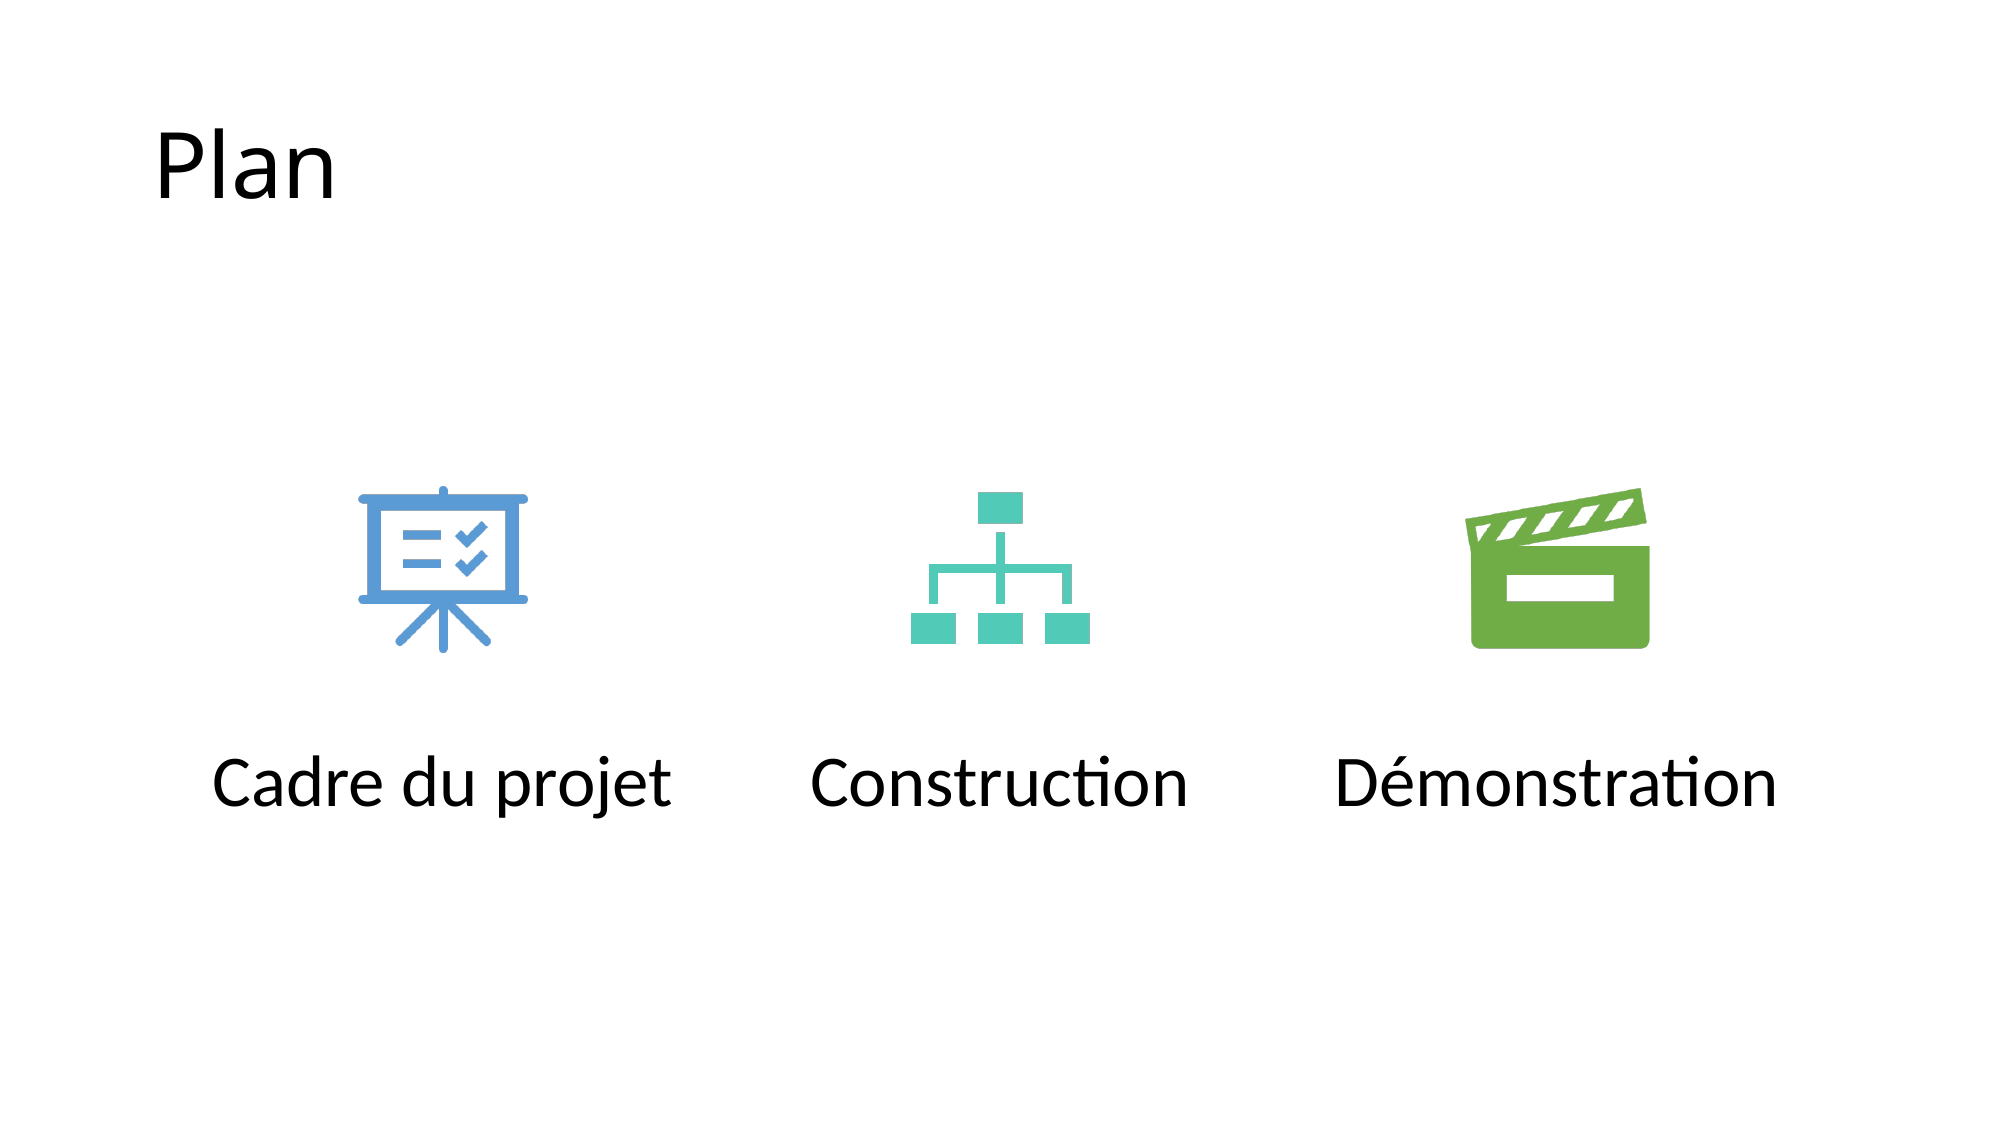

# Plan
Cadre du projet
Construction
Démonstration